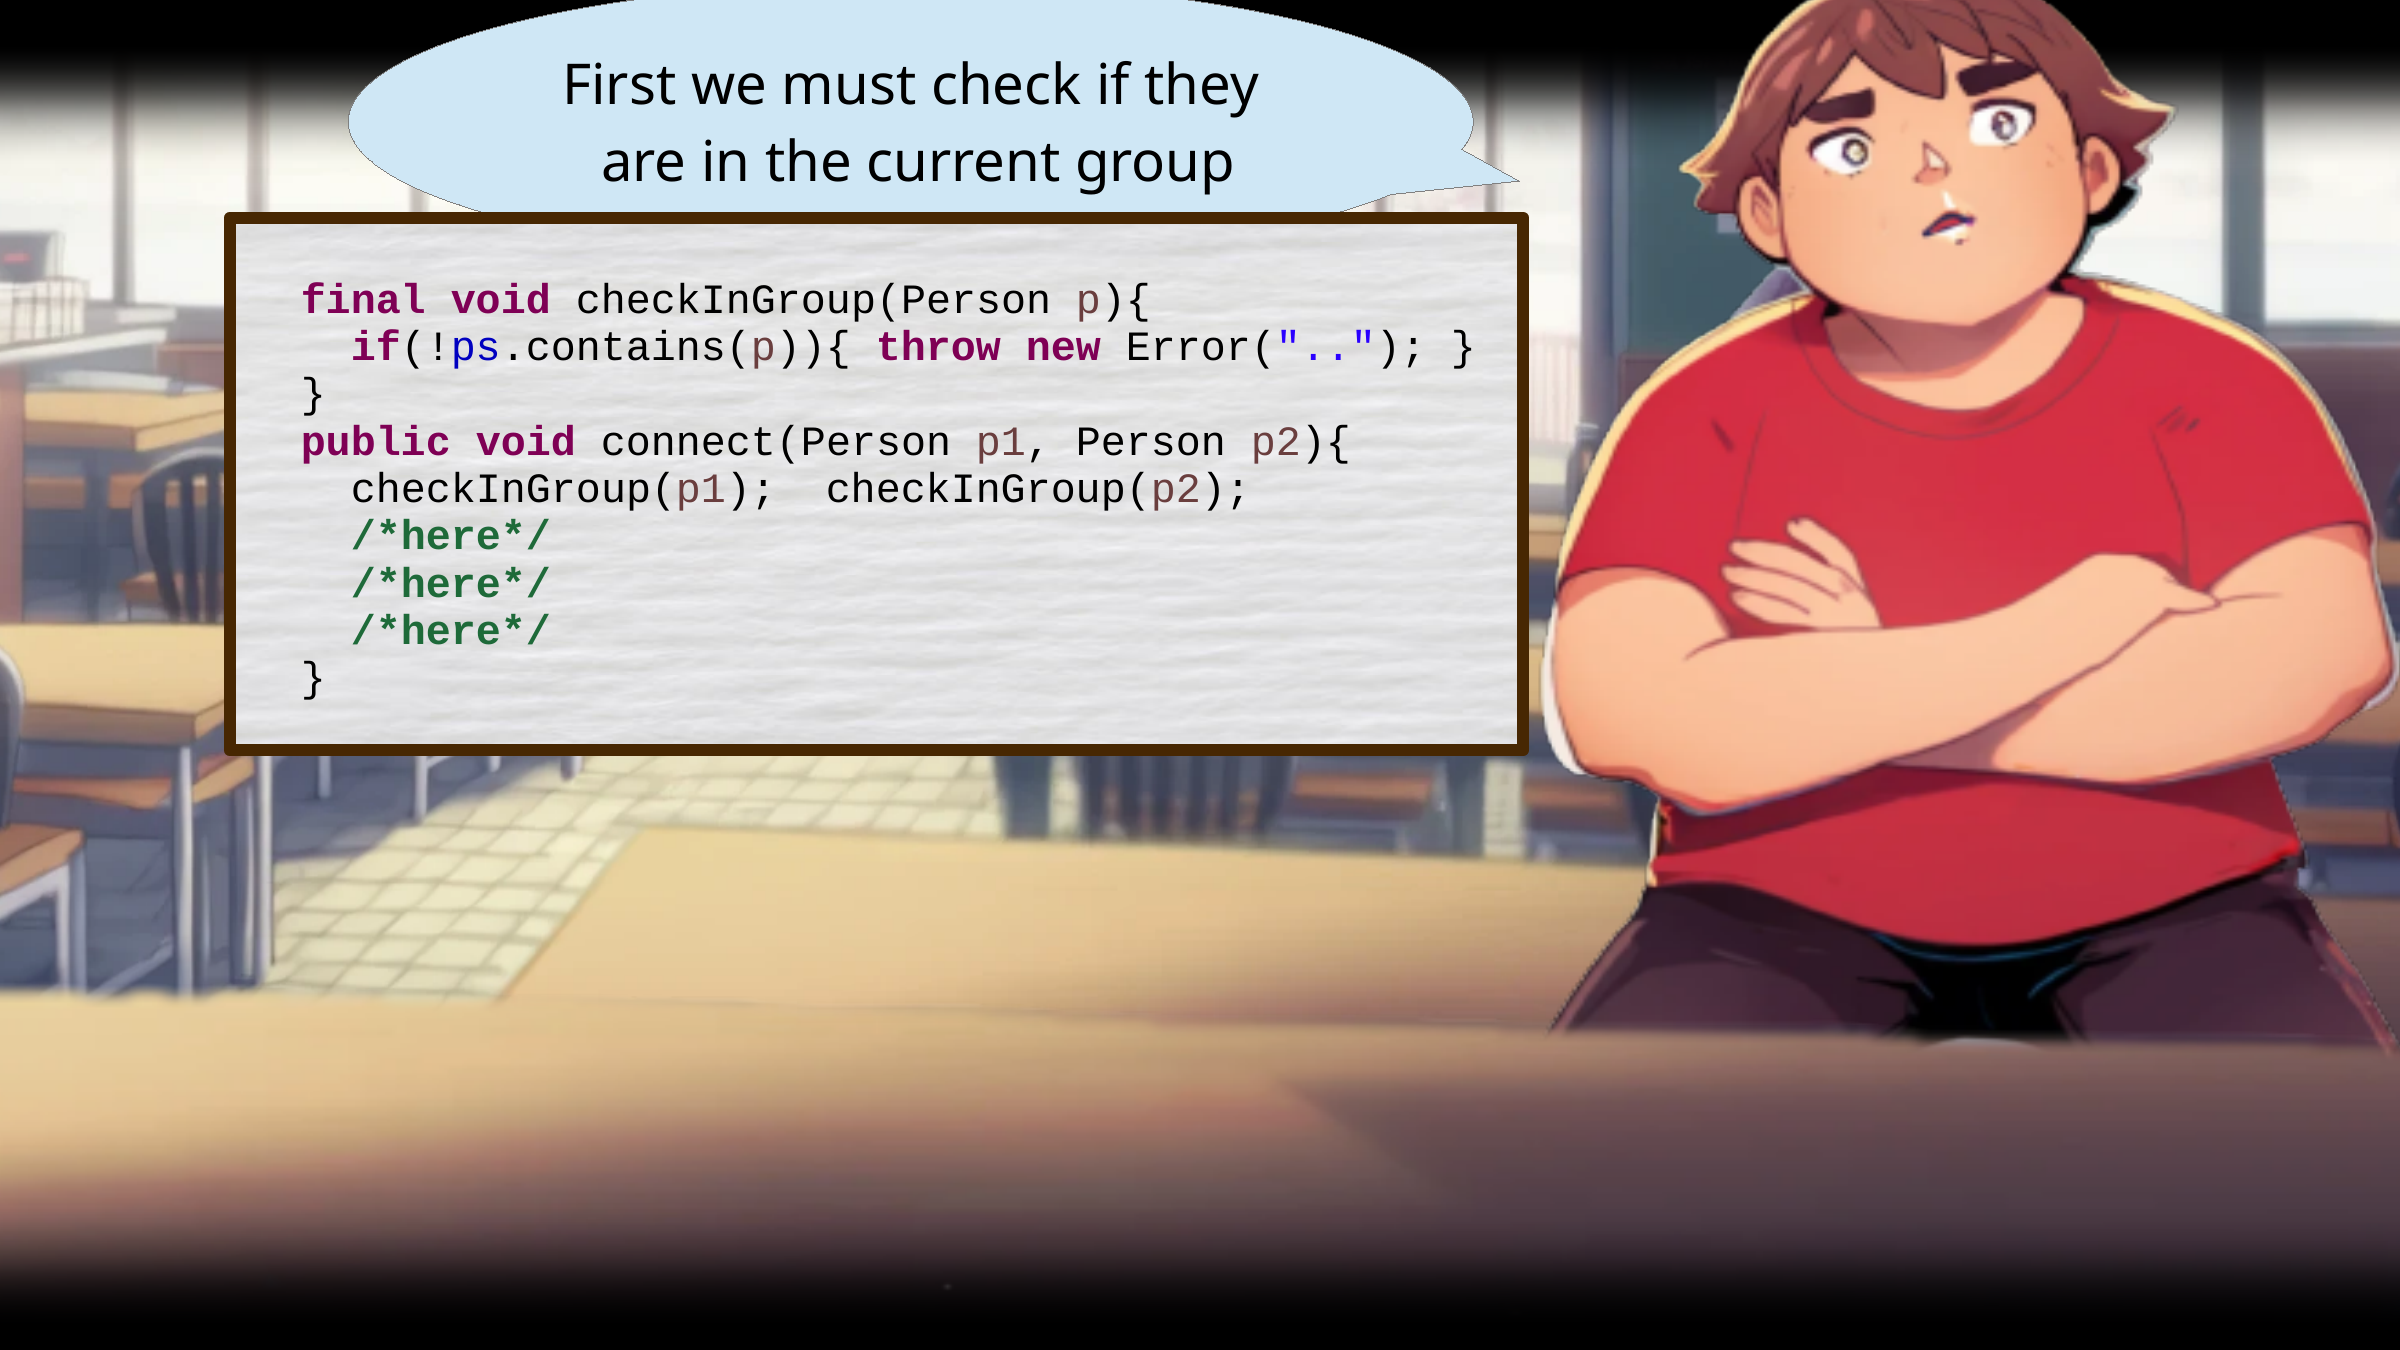

First we must check if they
 are in the current group
 final void checkInGroup(Person p){
 if(!ps.contains(p)){ throw new Error(".."); }
 }
 public void connect(Person p1, Person p2){
 checkInGroup(p1); checkInGroup(p2);
 /*here*/
 /*here*/
 /*here*/
 }